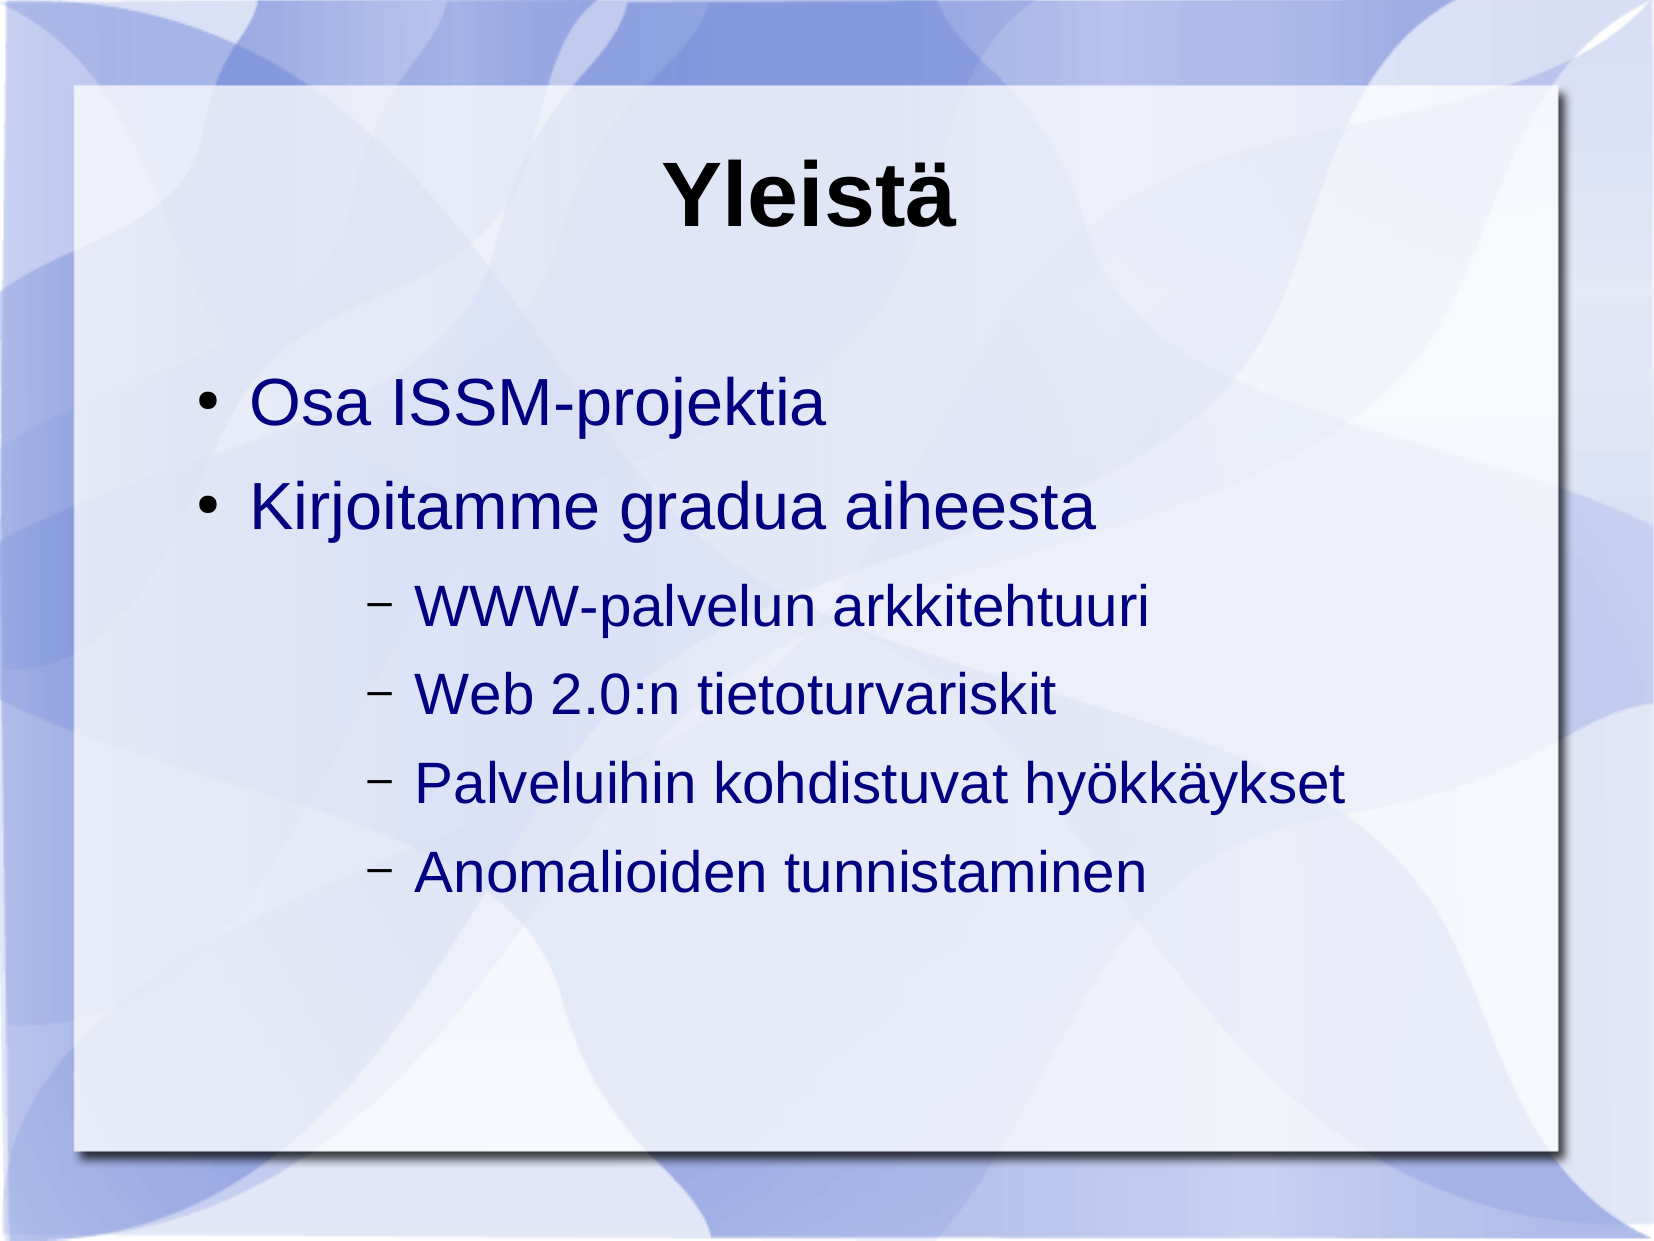

# Yleistä
Osa ISSM-projektia
Kirjoitamme gradua aiheesta
WWW-palvelun arkkitehtuuri
Web 2.0:n tietoturvariskit
Palveluihin kohdistuvat hyökkäykset
Anomalioiden tunnistaminen